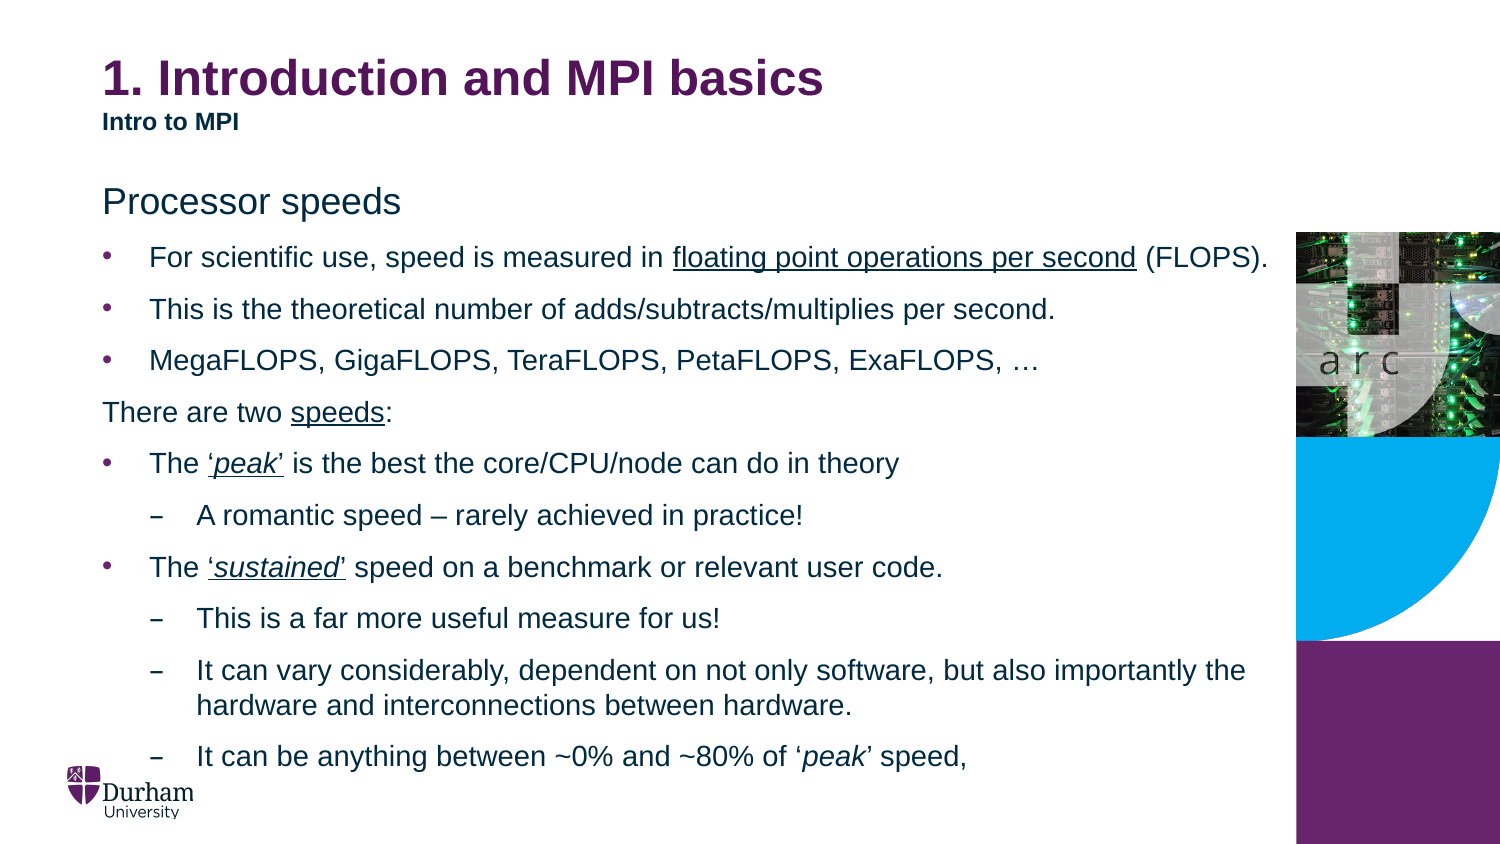

# 1. Introduction and MPI basics Intro to MPI
Processor speeds
For scientific use, speed is measured in floating point operations per second (FLOPS).
This is the theoretical number of adds/subtracts/multiplies per second.
MegaFLOPS, GigaFLOPS, TeraFLOPS, PetaFLOPS, ExaFLOPS, …
There are two speeds:
The ‘peak’ is the best the core/CPU/node can do in theory
A romantic speed – rarely achieved in practice!
The ‘sustained’ speed on a benchmark or relevant user code.
This is a far more useful measure for us!
It can vary considerably, dependent on not only software, but also importantly the hardware and interconnections between hardware.
It can be anything between ~0% and ~80% of ‘peak’ speed,